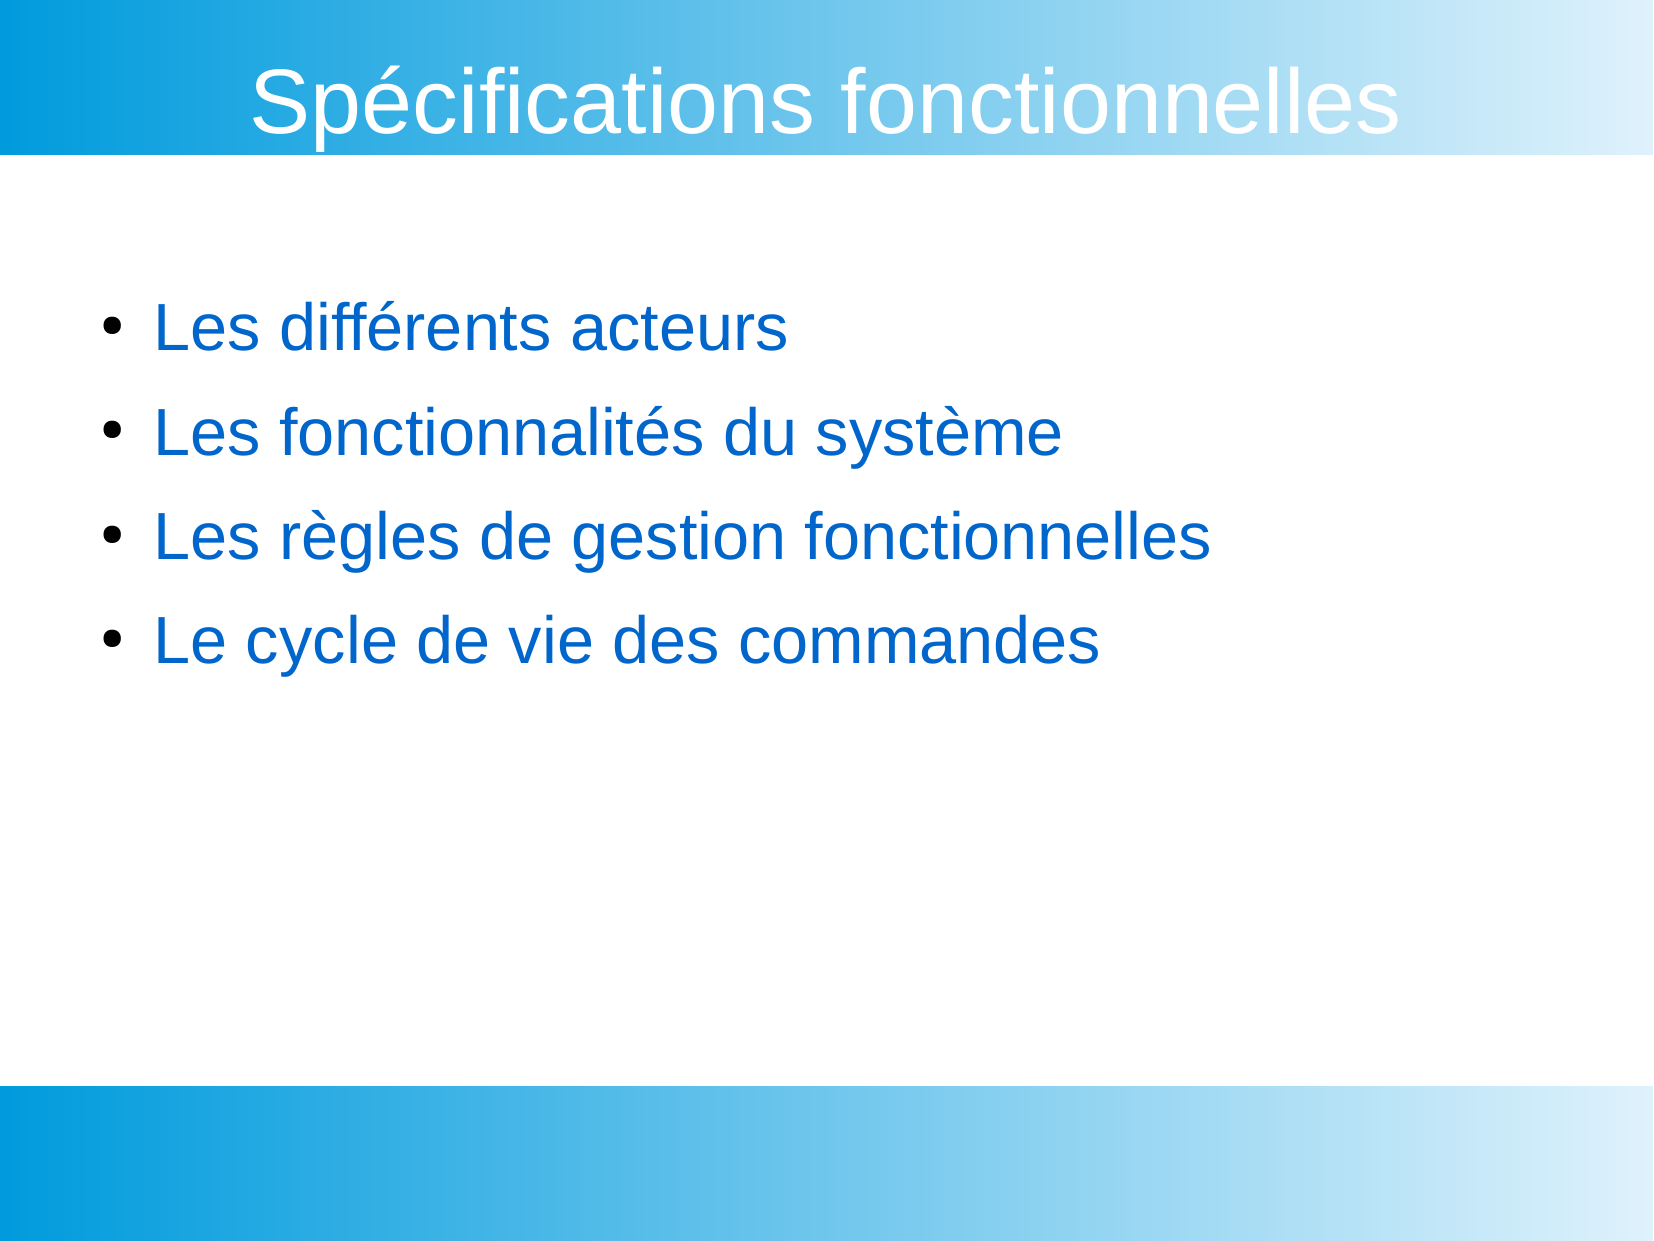

# Spécifications fonctionnelles
Les différents acteurs
Les fonctionnalités du système
Les règles de gestion fonctionnelles
Le cycle de vie des commandes